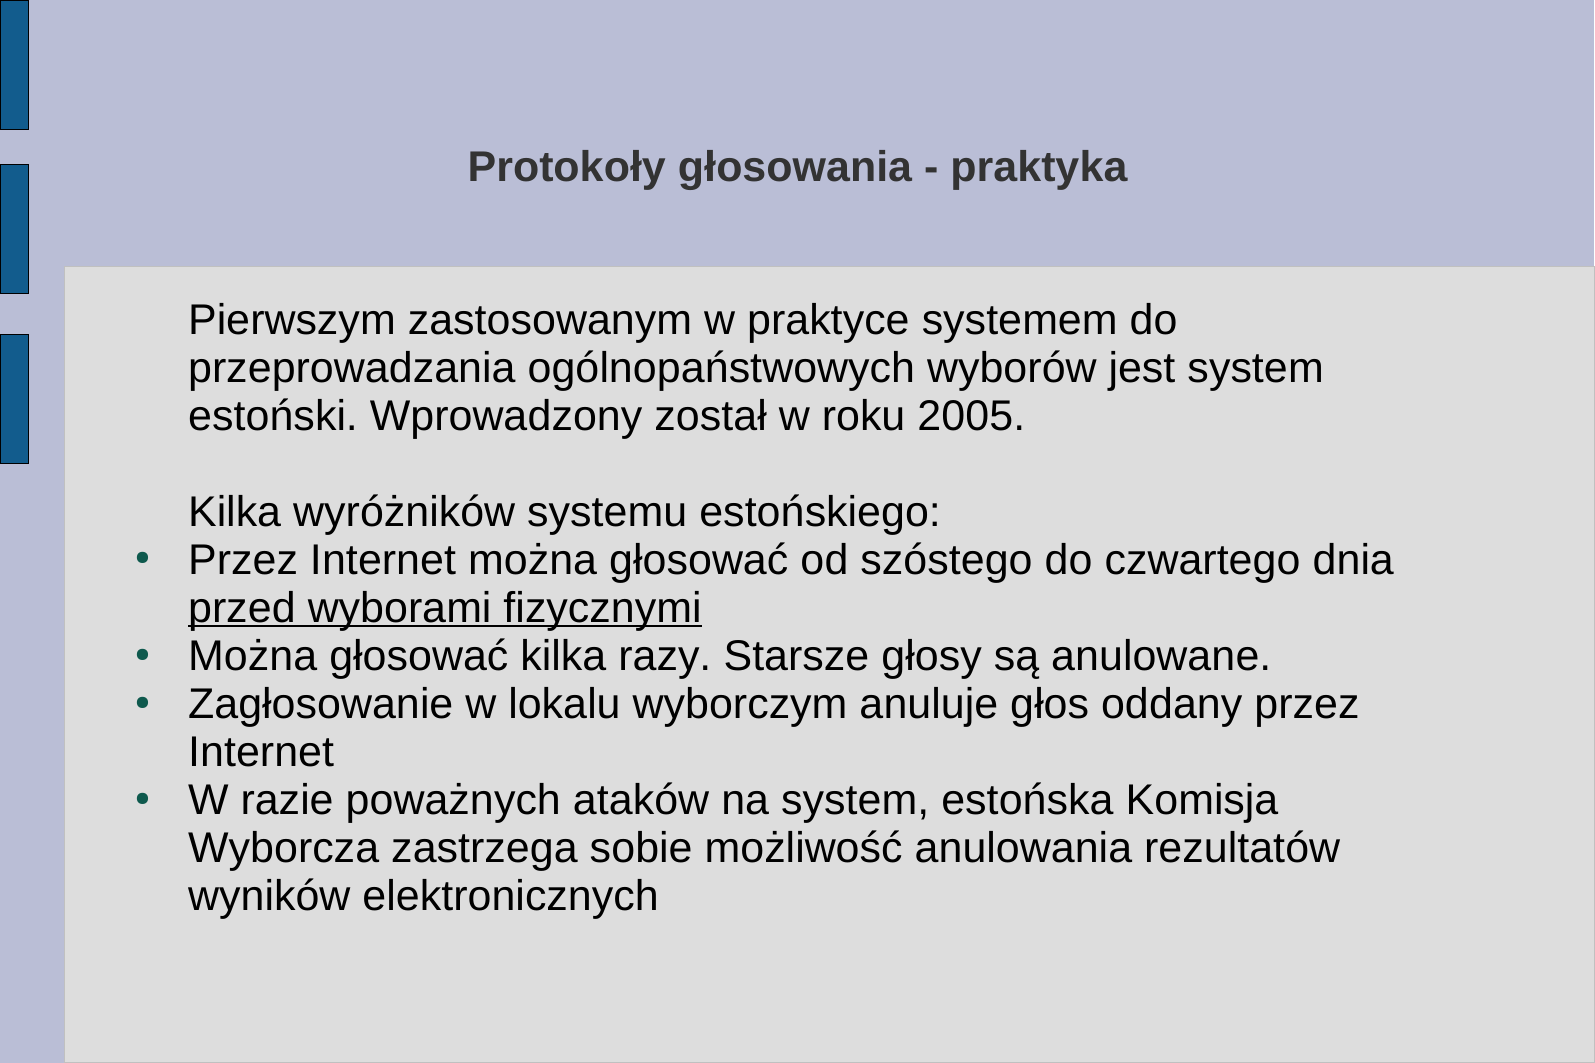

# Protokoły głosowania - praktyka
Pierwszym zastosowanym w praktyce systemem do przeprowadzania ogólnopaństwowych wyborów jest system estoński. Wprowadzony został w roku 2005.
Kilka wyróżników systemu estońskiego:
Przez Internet można głosować od szóstego do czwartego dnia przed wyborami fizycznymi
Można głosować kilka razy. Starsze głosy są anulowane.
Zagłosowanie w lokalu wyborczym anuluje głos oddany przez Internet
W razie poważnych ataków na system, estońska Komisja Wyborcza zastrzega sobie możliwość anulowania rezultatów wyników elektronicznych